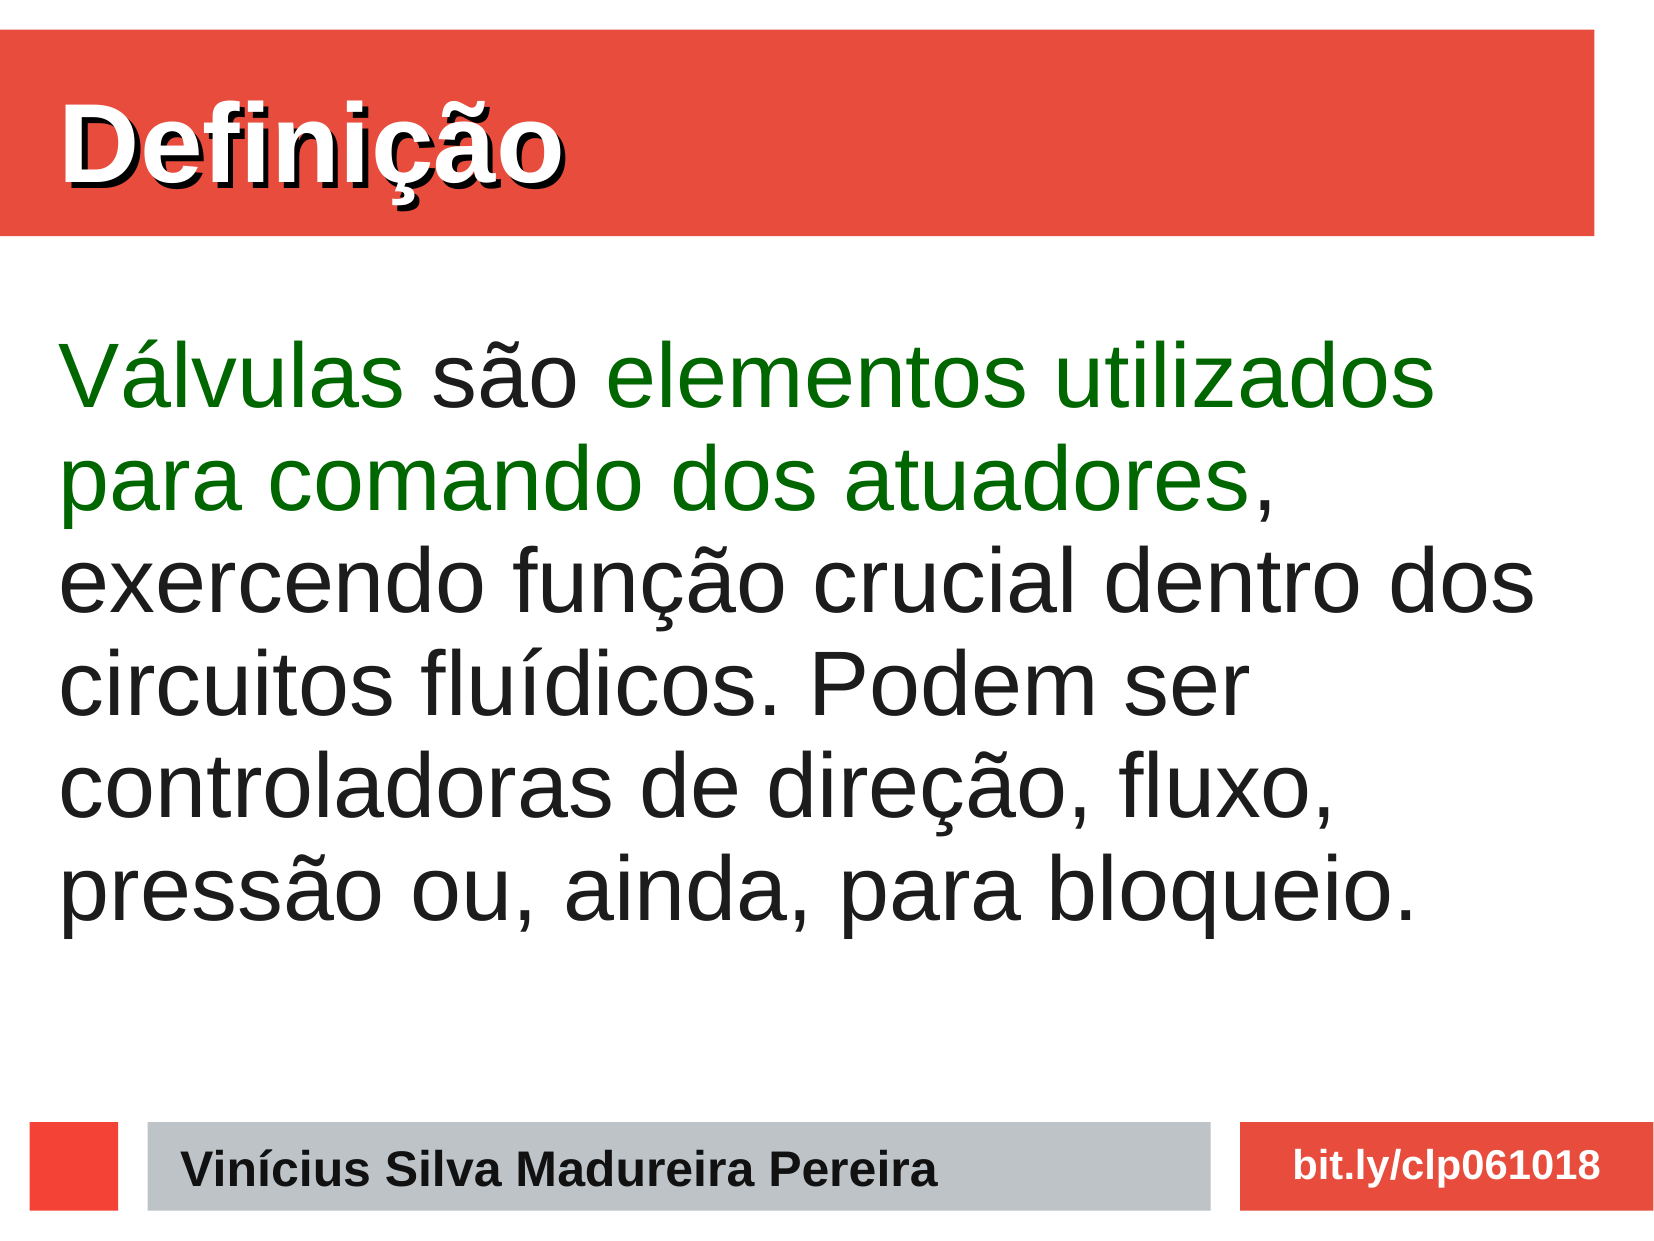

# Definição
Válvulas são elementos utilizados para comando dos atuadores, exercendo função crucial dentro dos circuitos fluídicos. Podem ser controladoras de direção, fluxo, pressão ou, ainda, para bloqueio.
Vinícius Silva Madureira Pereira
bit.ly/clp061018